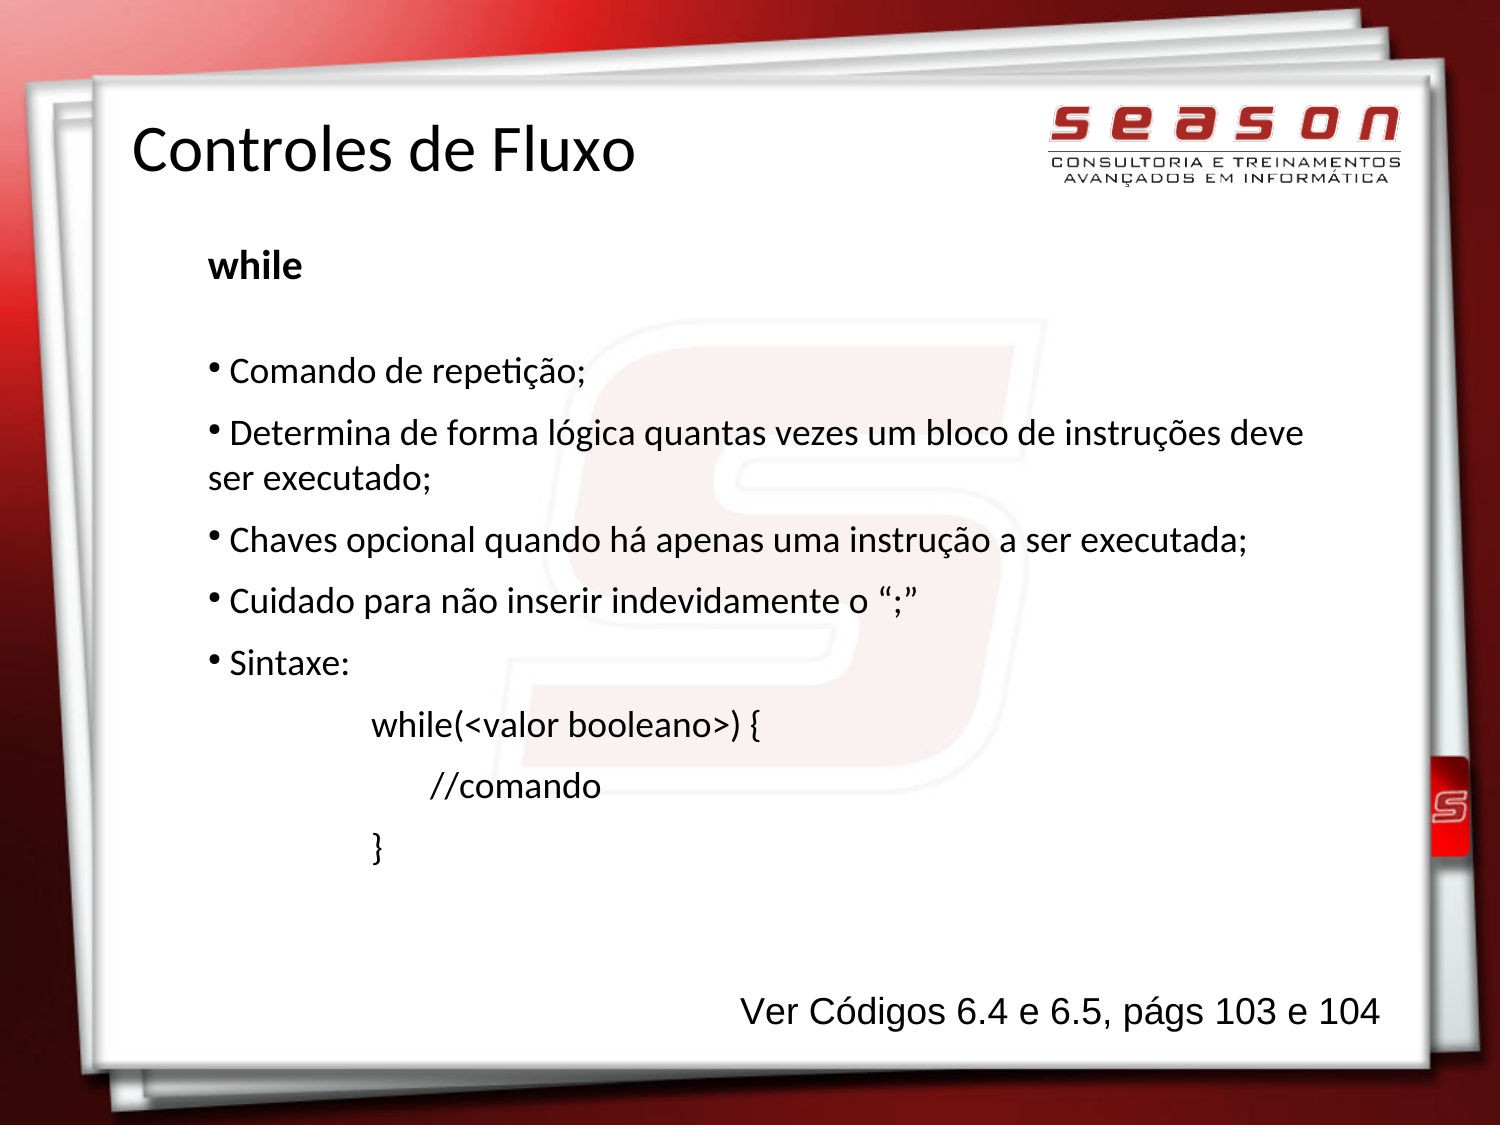

# Controles de Fluxo
while
 Comando de repetição;
 Determina de forma lógica quantas vezes um bloco de instruções deve ser executado;
 Chaves opcional quando há apenas uma instrução a ser executada;
 Cuidado para não inserir indevidamente o “;”
 Sintaxe:
while(<valor booleano>) {
		//comando
}
Ver Códigos 6.4 e 6.5, págs 103 e 104